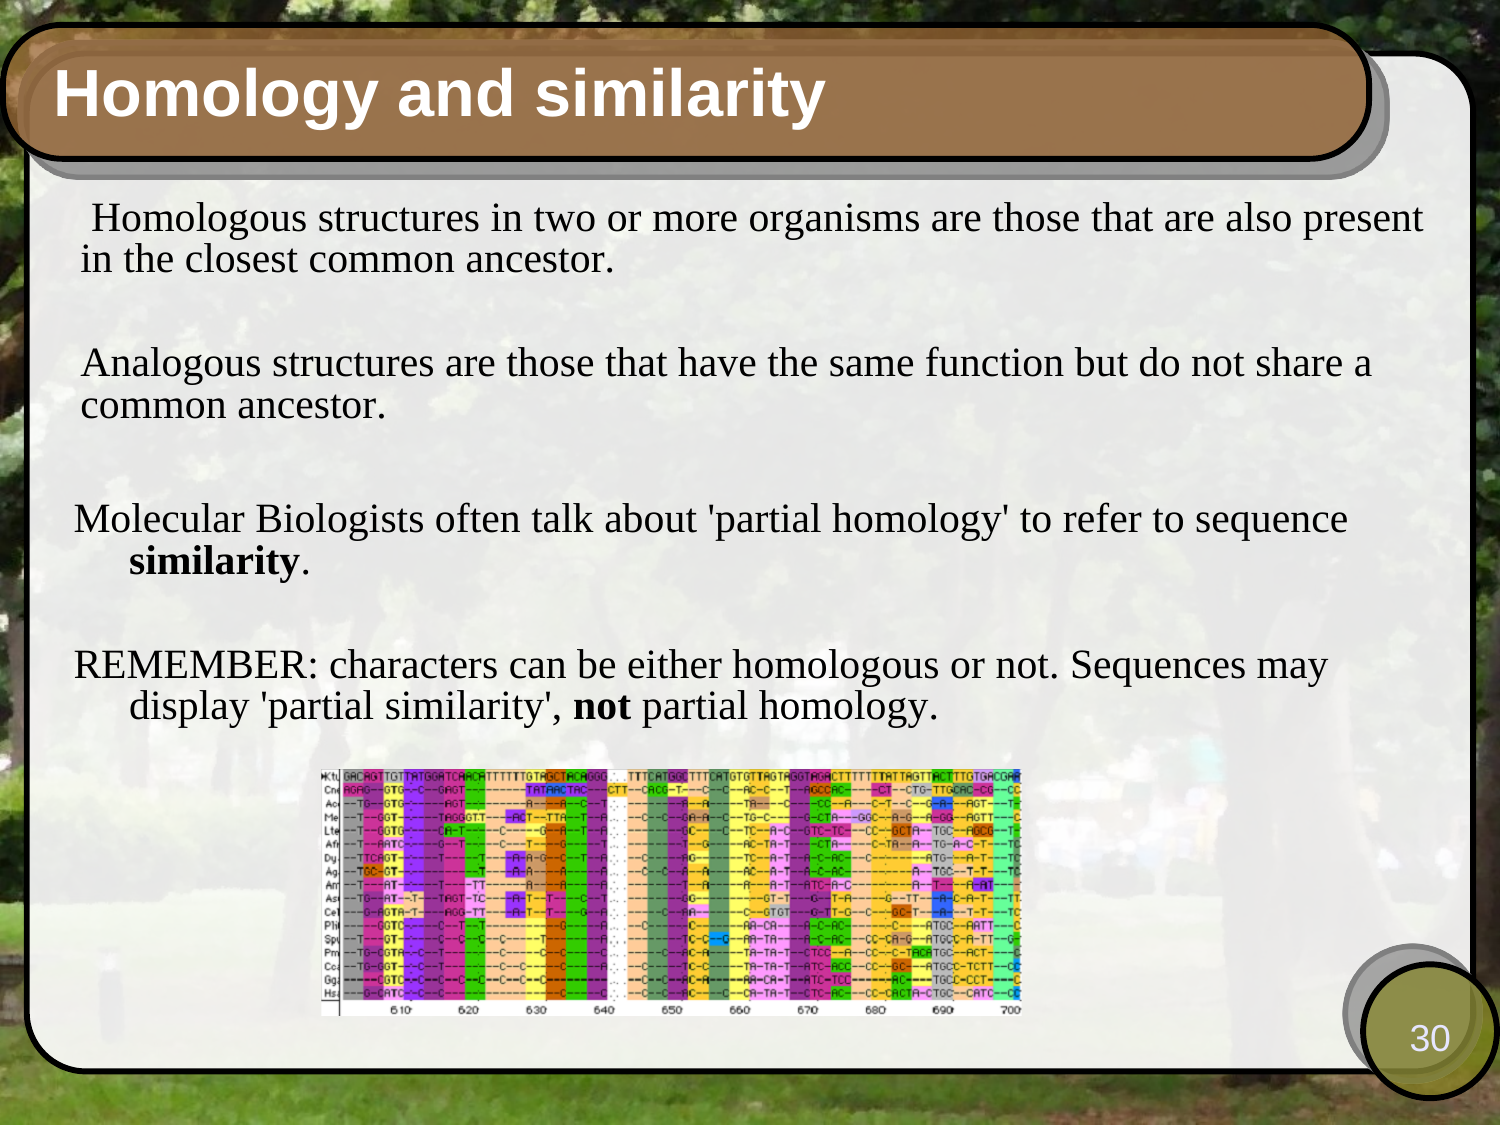

# Homology and similarity
 Homologous structures in two or more organisms are those that are also present in the closest common ancestor.
Analogous structures are those that have the same function but do not share a common ancestor.
Molecular Biologists often talk about 'partial homology' to refer to sequence similarity.
REMEMBER: characters can be either homologous or not. Sequences may display 'partial similarity', not partial homology.
30